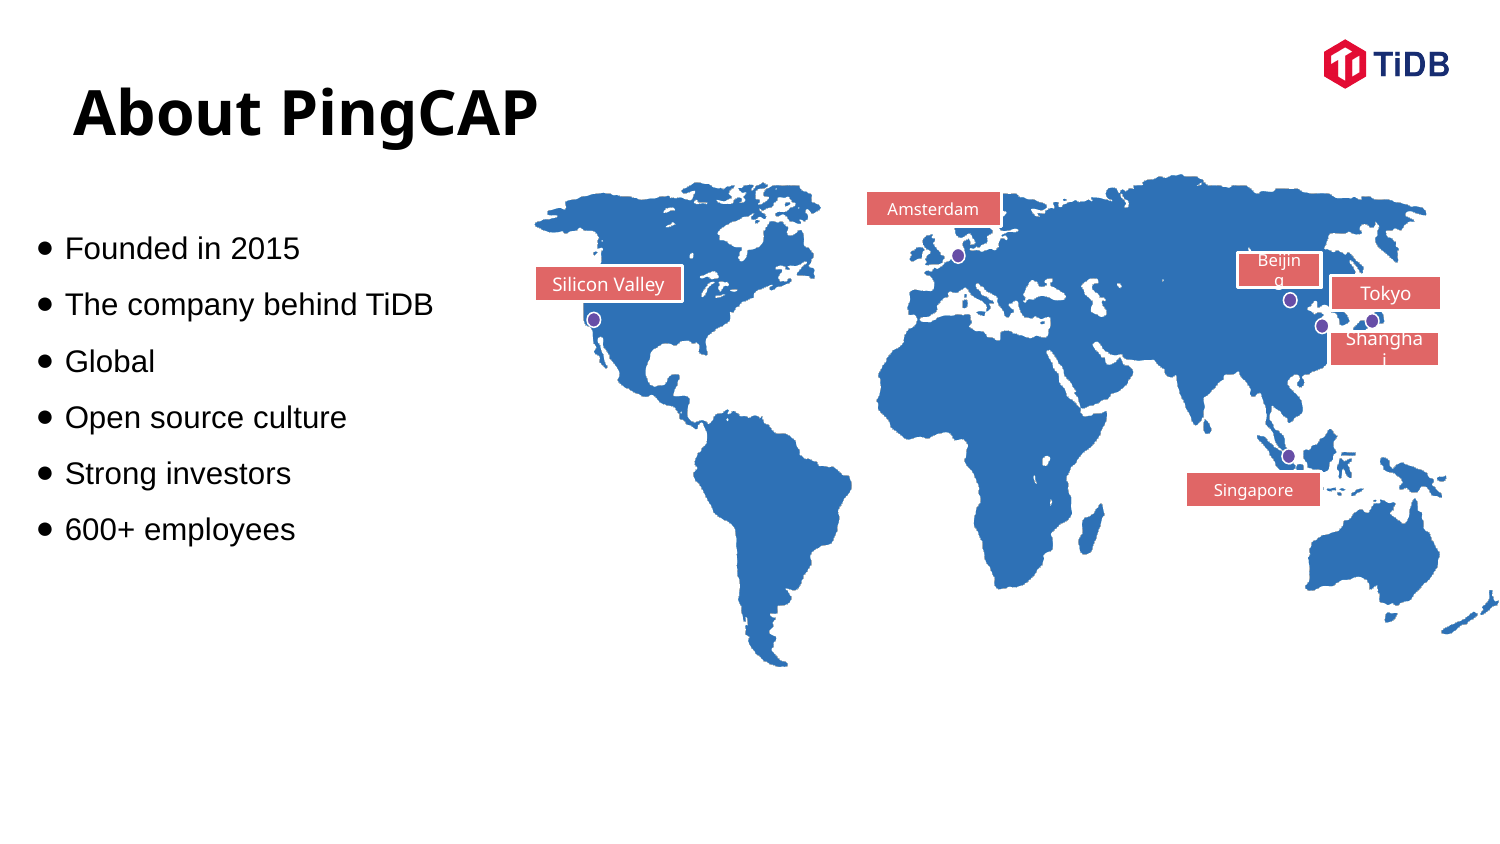

About PingCAP
Amsterdam
Beijing
Silicon Valley
Tokyo
Tokyo
Shanghai
Singapore
Singapore
# Founded in 2015
The company behind TiDB
Global
Open source culture
Strong investors
600+ employees